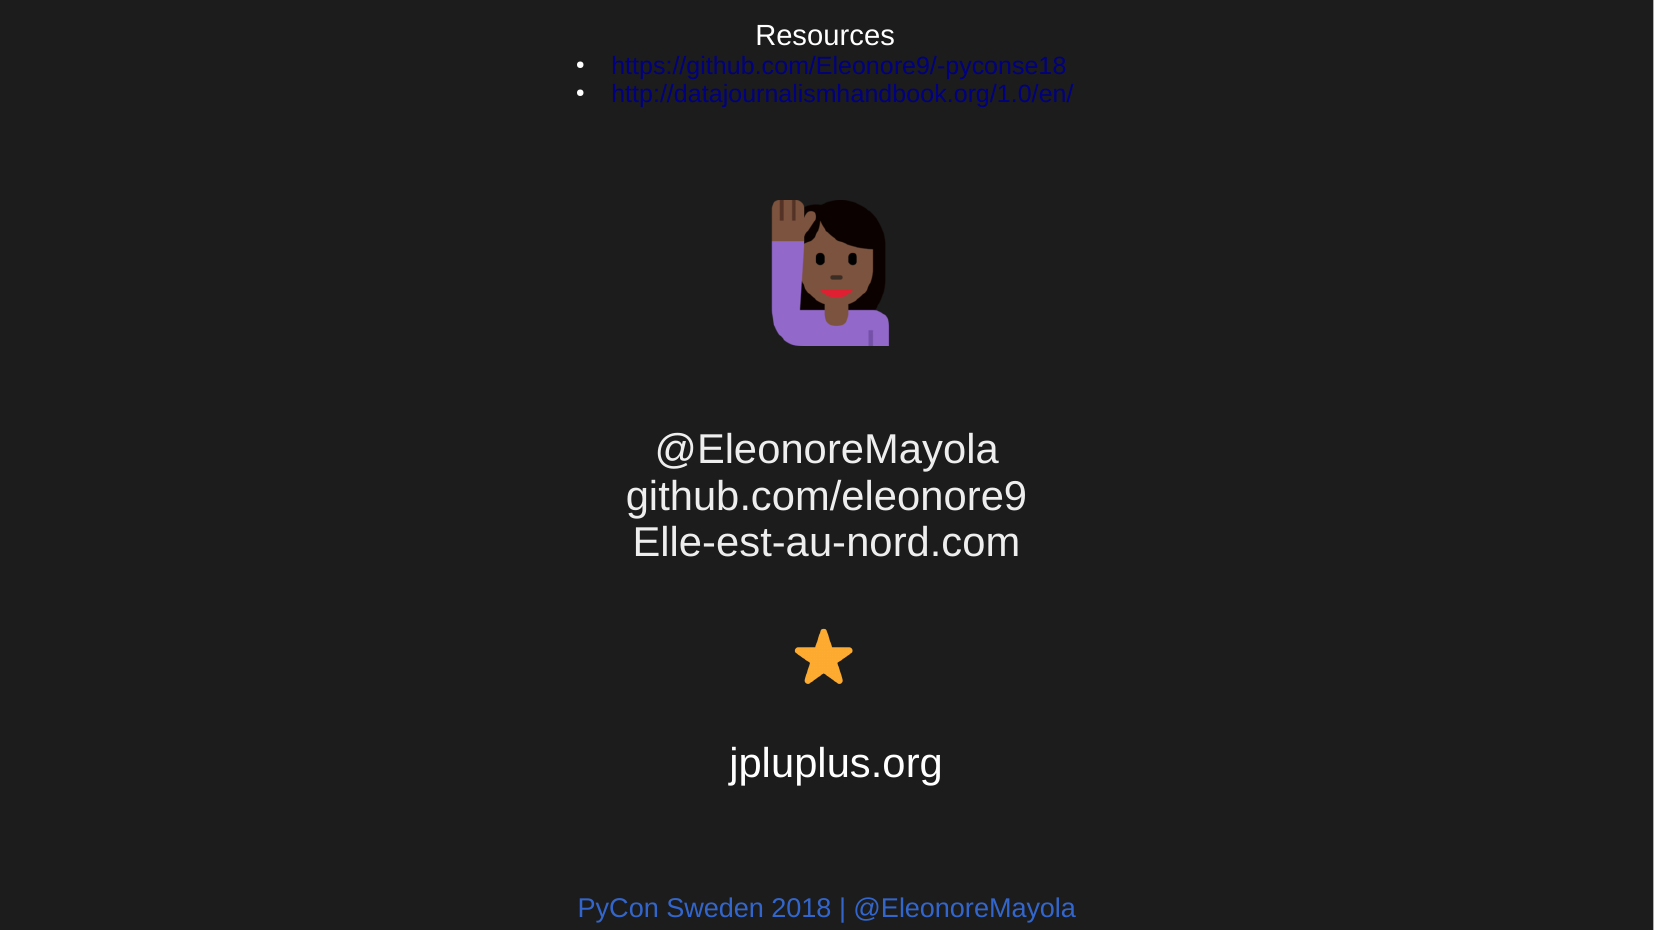

Resources
https://github.com/Eleonore9/-pyconse18
http://datajournalismhandbook.org/1.0/en/
@EleonoreMayola
github.com/eleonore9
Elle-est-au-nord.com
jpluplus.org
PyCon Sweden 2018 | @EleonoreMayola